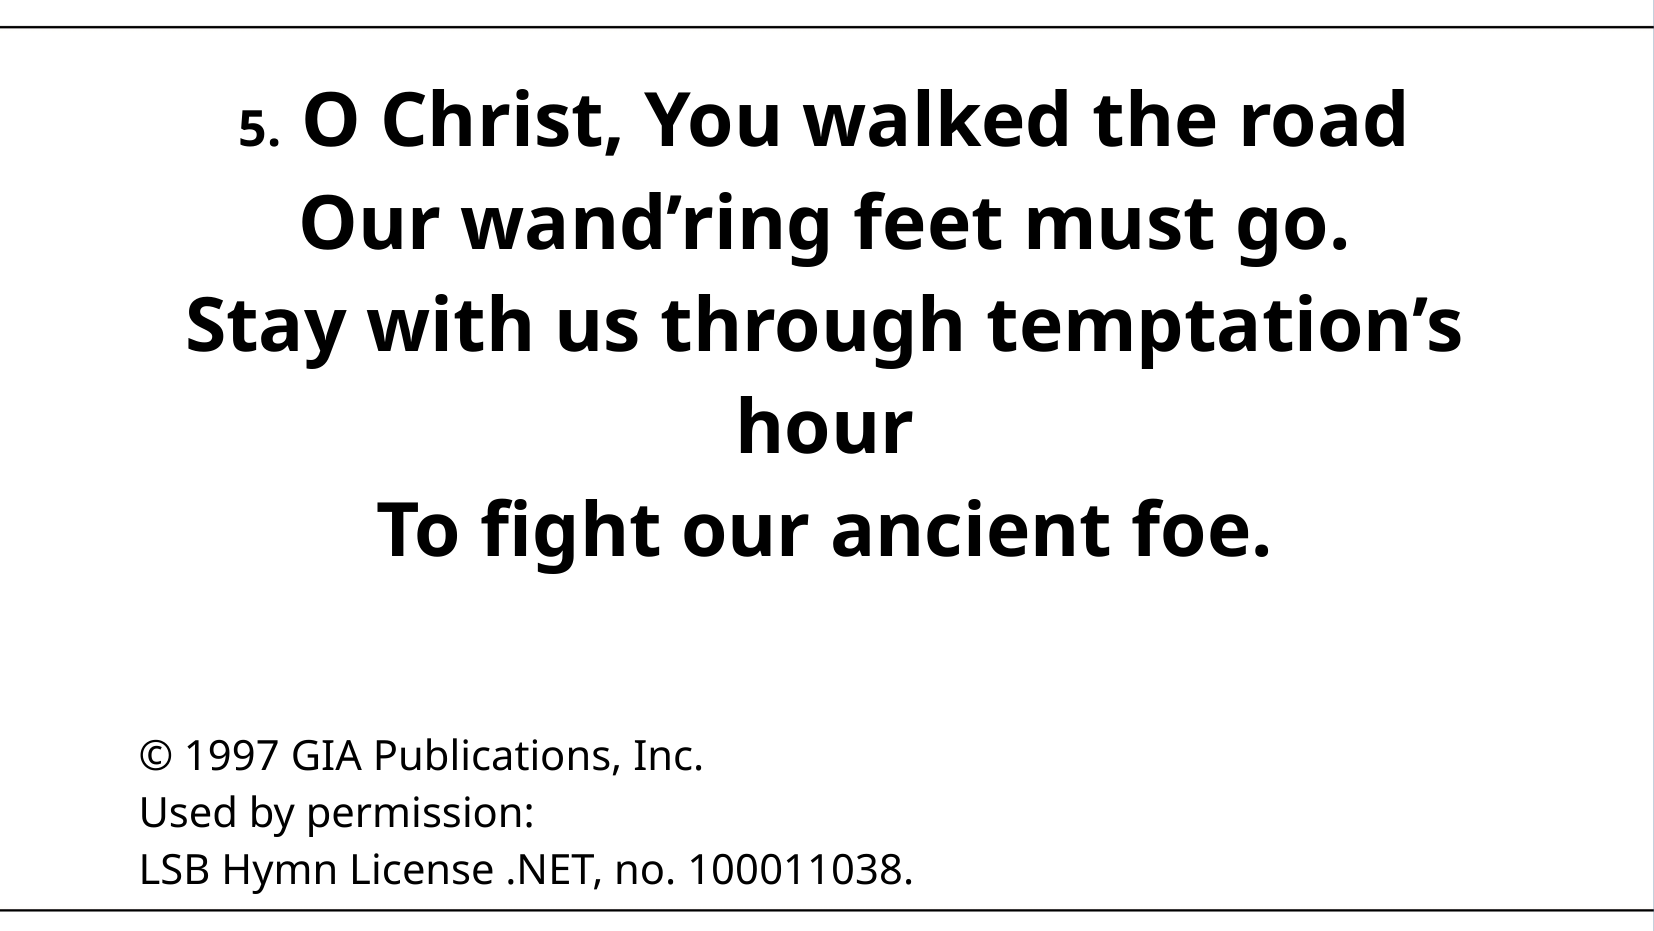

5. O Christ, You walked the road
Our wand’ring feet must go.
Stay with us through temptation’s hour
To fight our ancient foe.
© 1997 GIA Publications, Inc.
Used by permission:
LSB Hymn License .NET, no. 100011038.